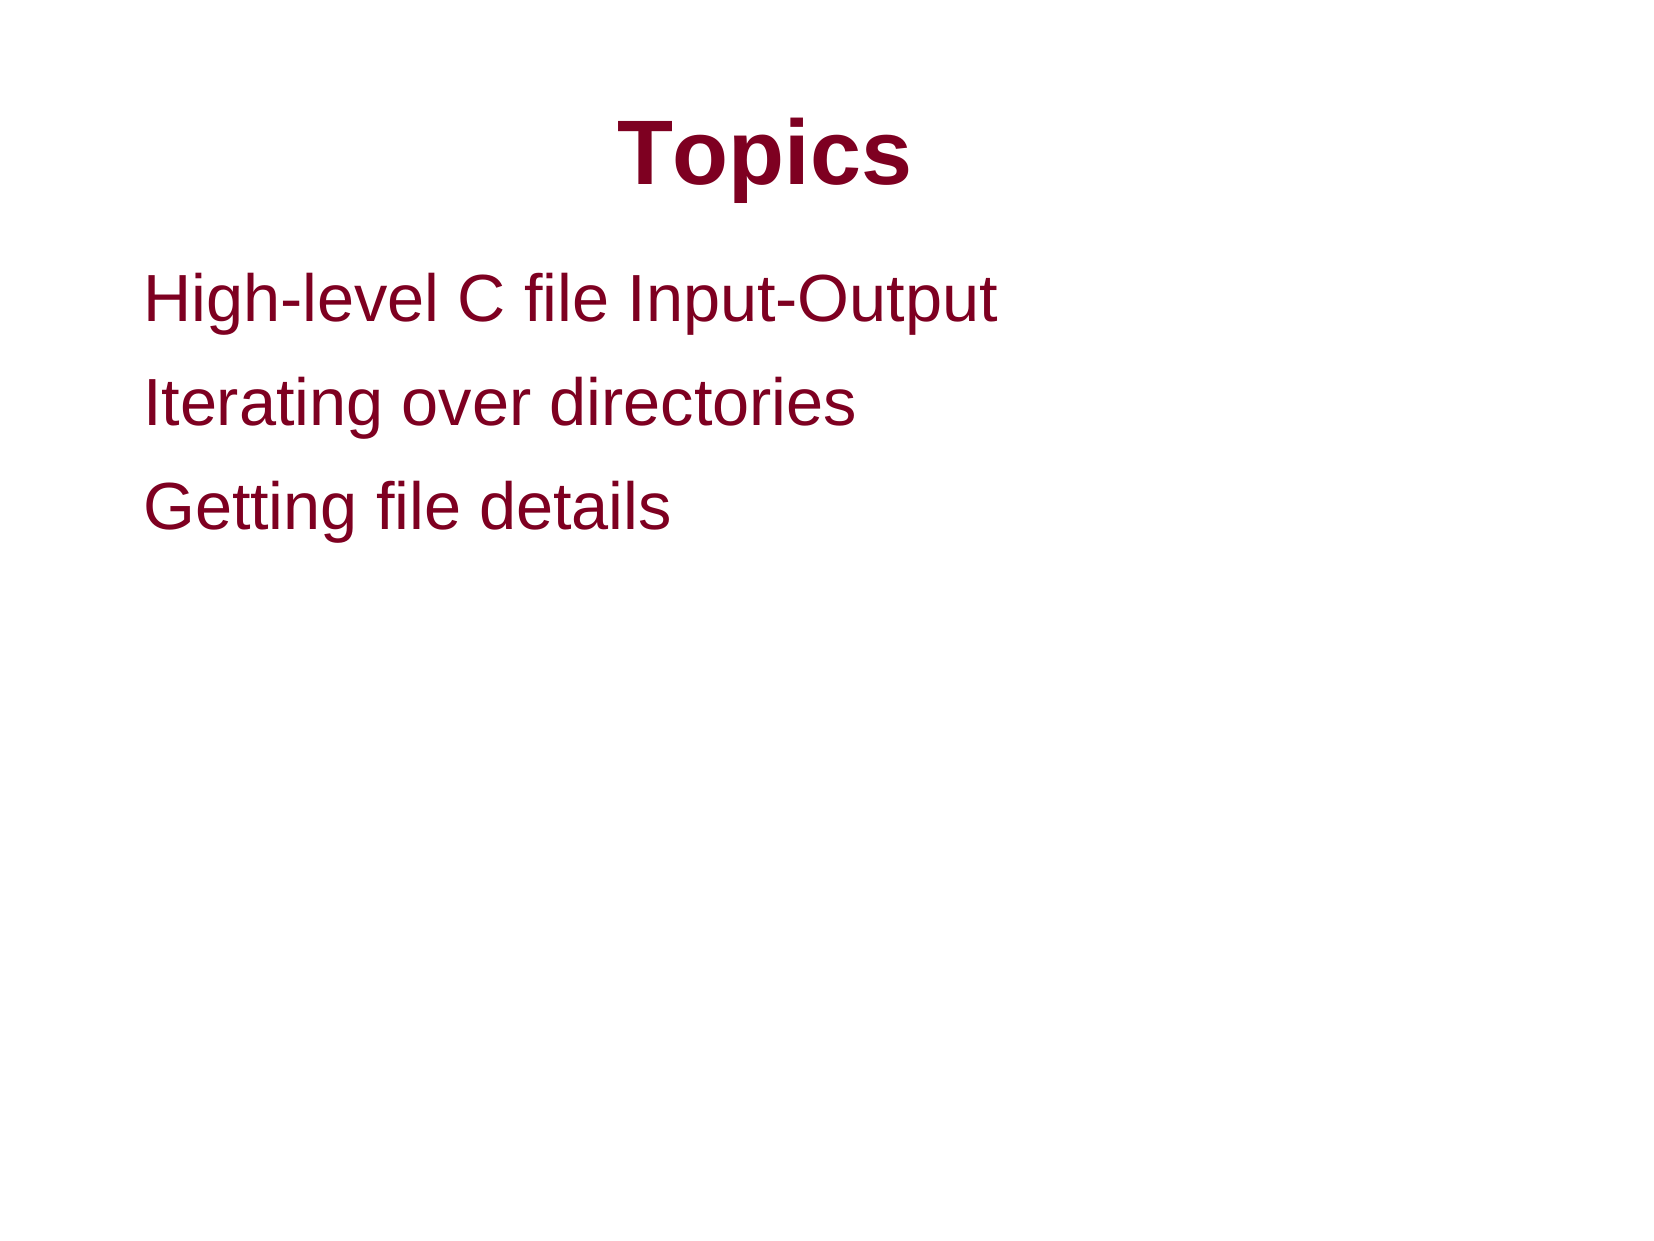

# Topics
High-level C file Input-Output
Iterating over directories
Getting file details